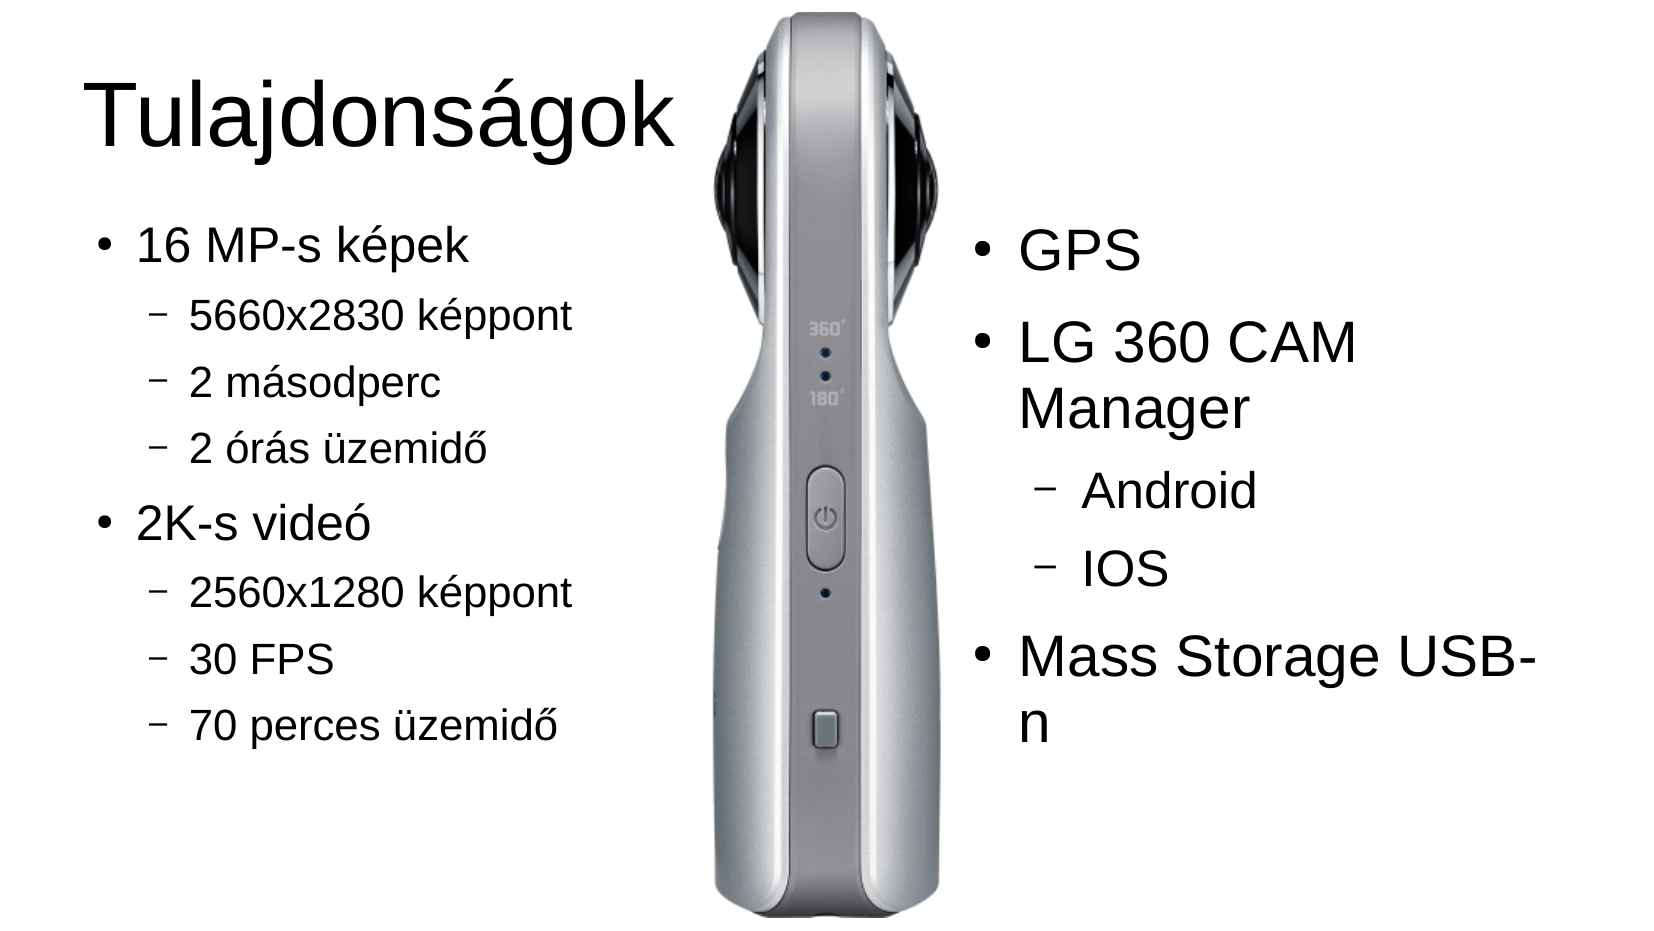

# Tulajdonságok
16 MP-s képek
5660x2830 képpont
2 másodperc
2 órás üzemidő
2K-s videó
2560x1280 képpont
30 FPS
70 perces üzemidő
GPS
LG 360 CAM Manager
Android
IOS
Mass Storage USB-n